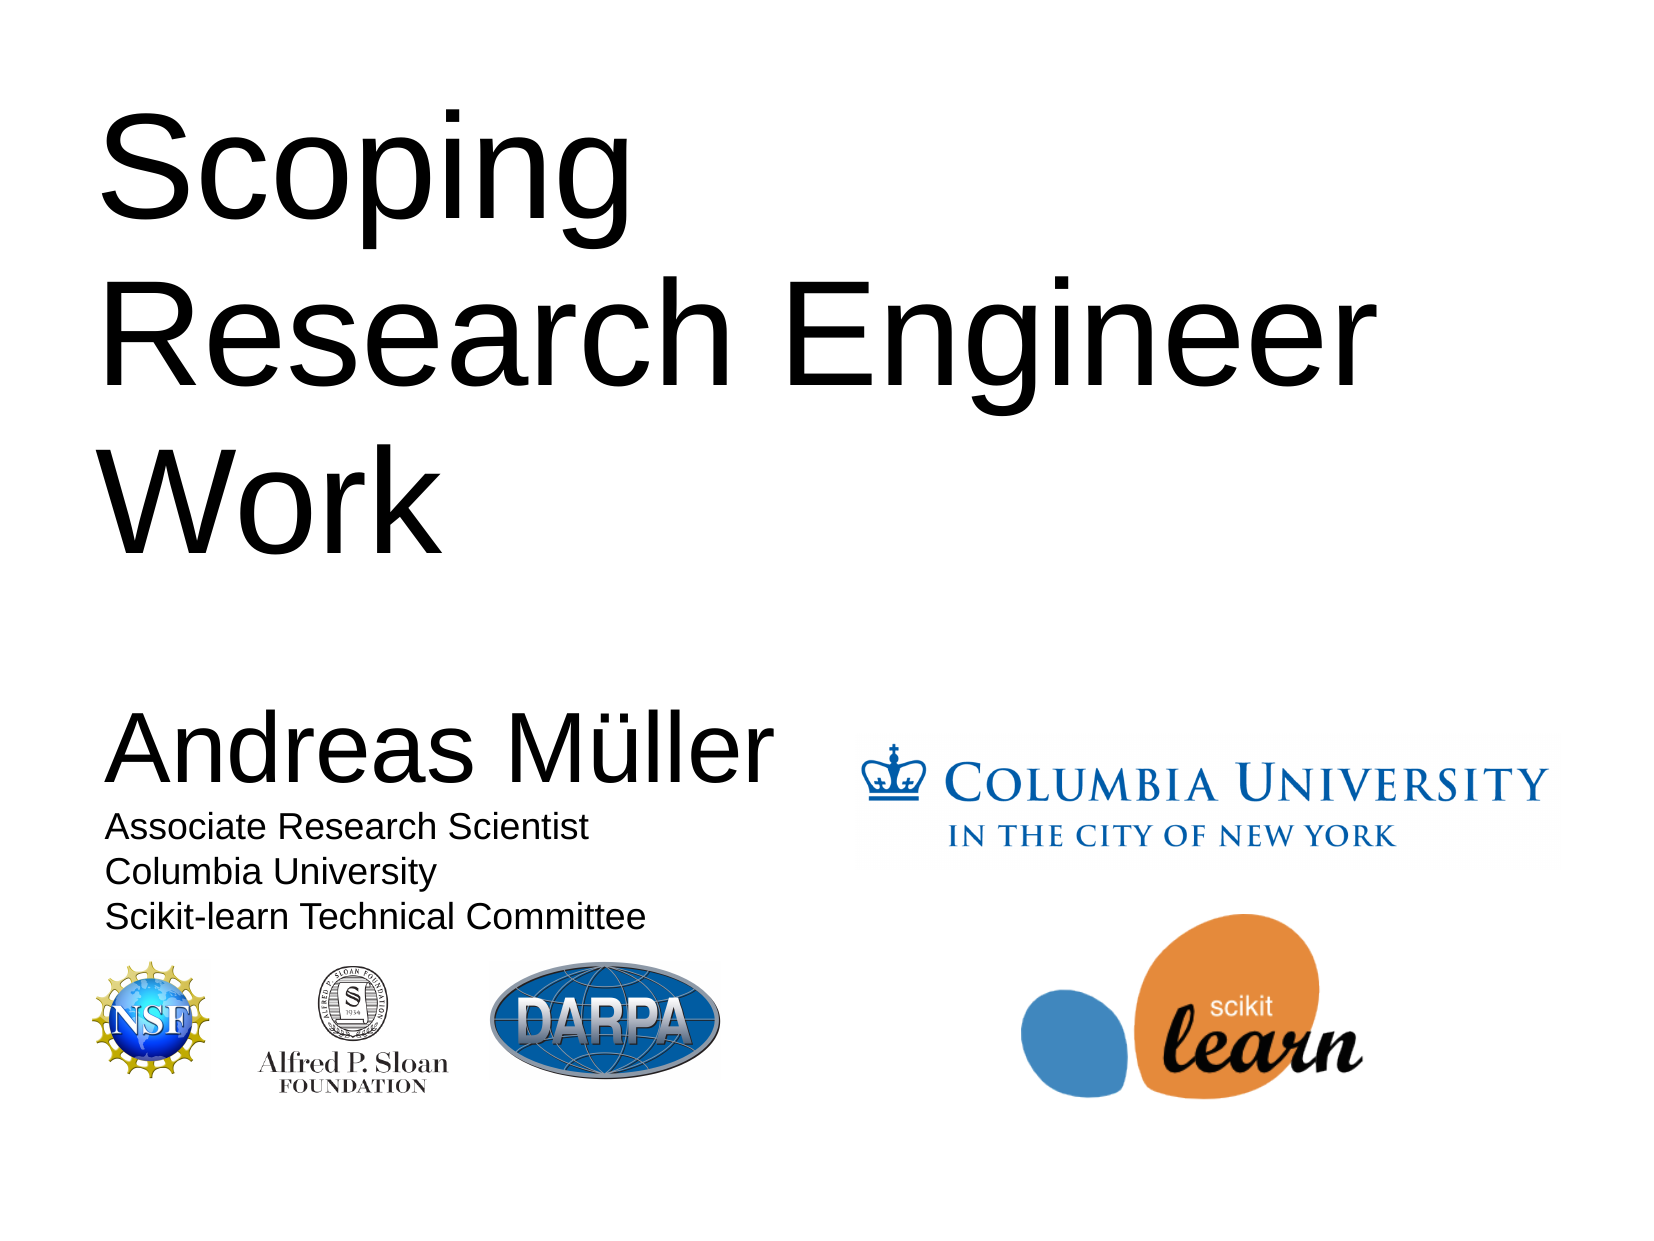

Scoping
Research Engineer
Work
Andreas Müller
Associate Research Scientist
Columbia University
Scikit-learn Technical Committee